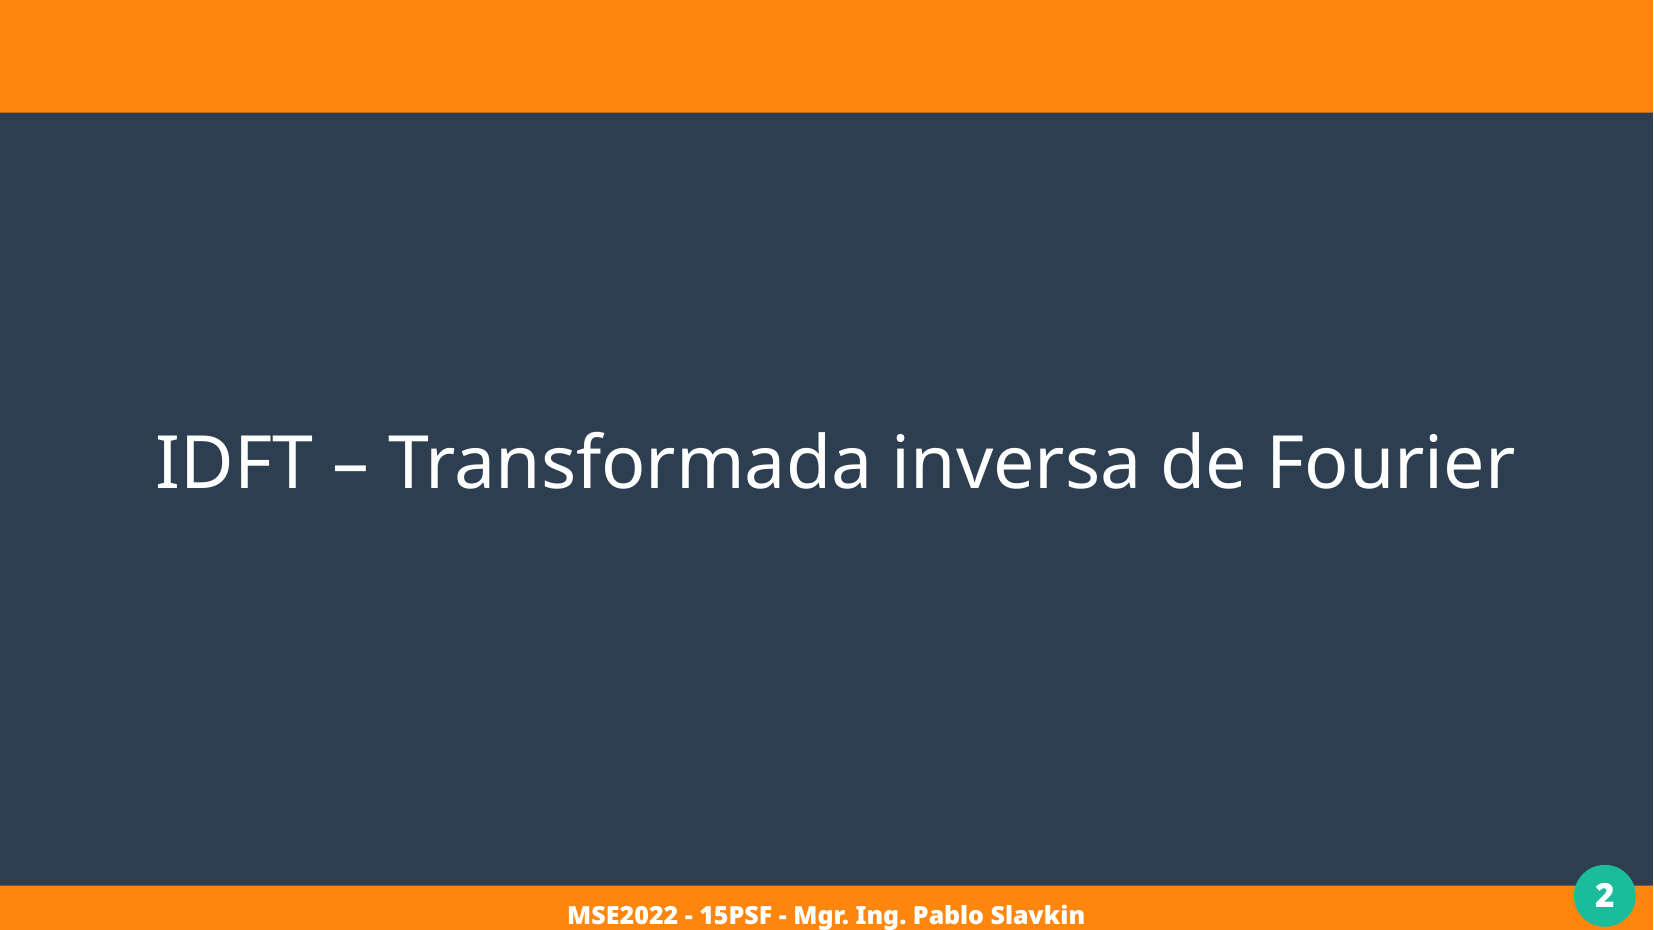

# IDFT – Transformada inversa de Fourier
MSE2022 - 15PSF - Mgr. Ing. Pablo Slavkin